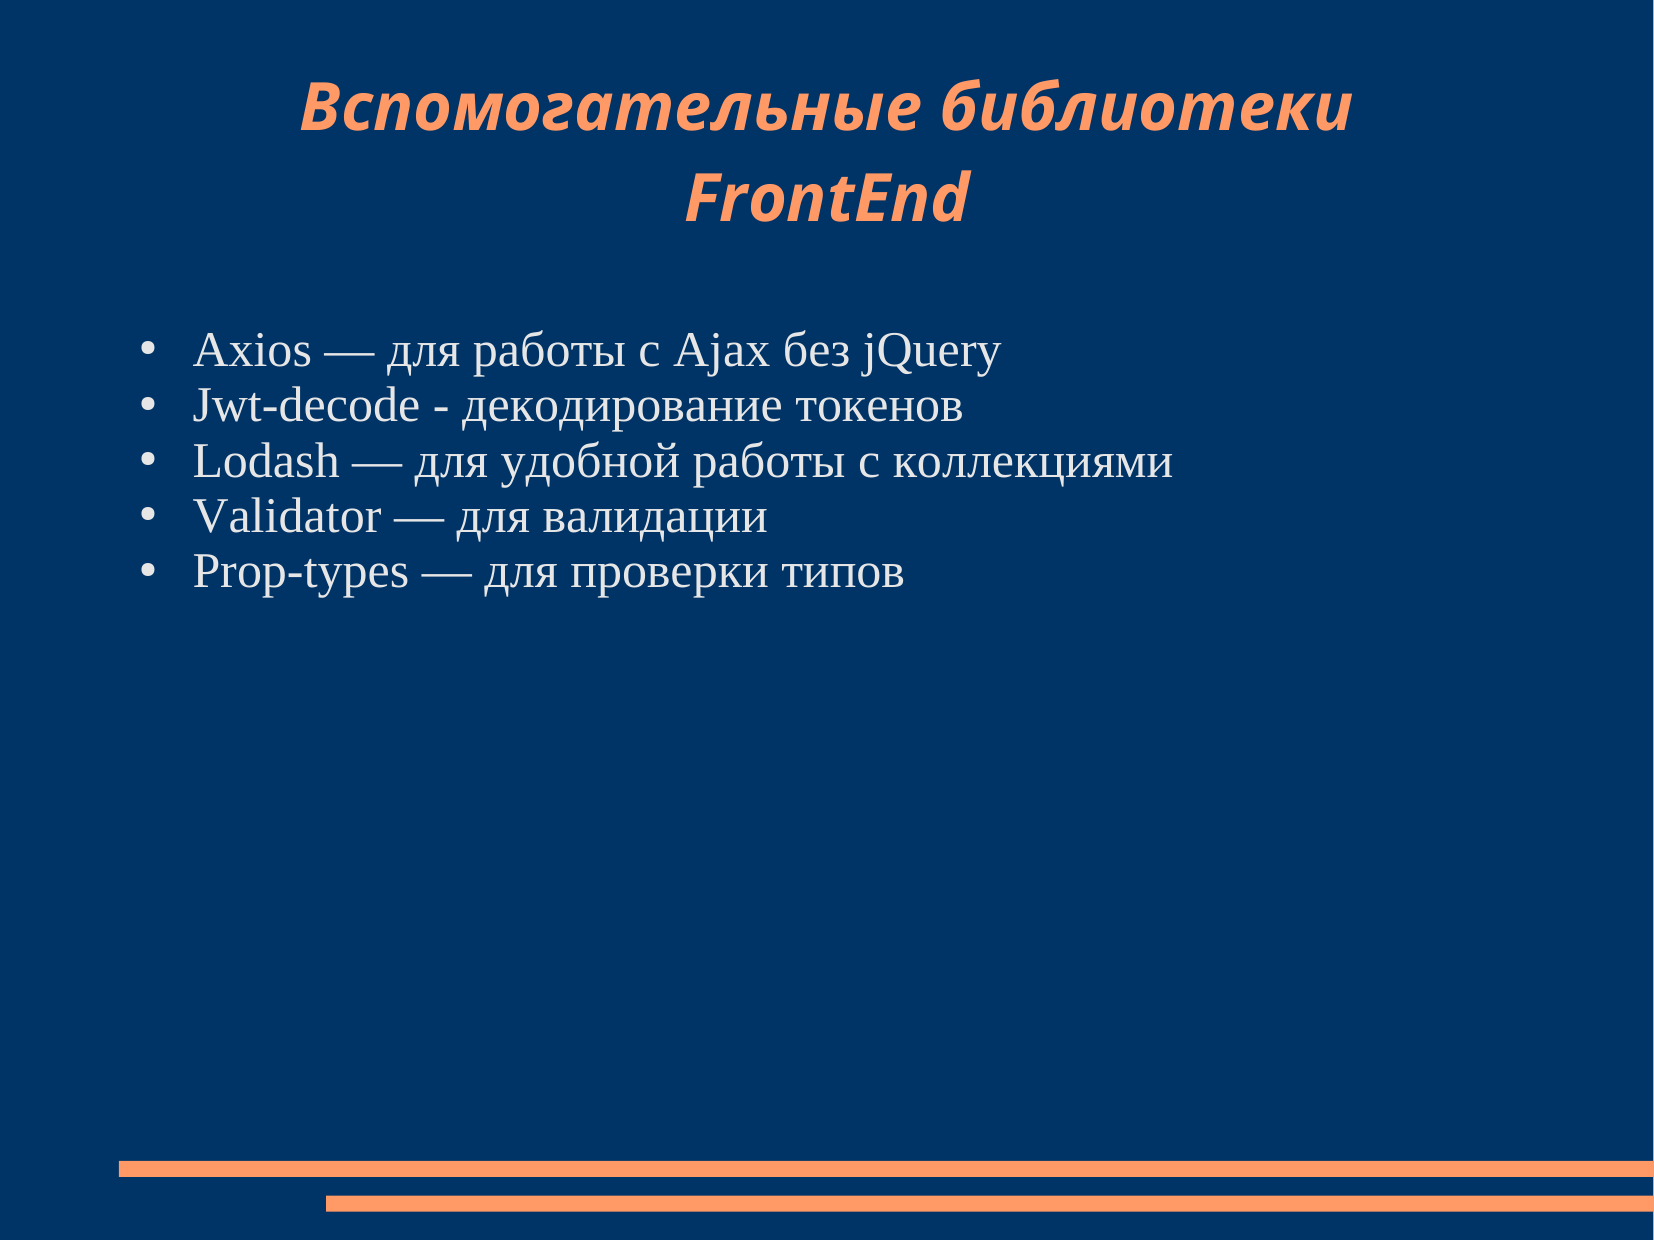

# Вспомогательные библиотеки FrontEnd
Axios — для работы с Ajax без jQuery
Jwt-decode - декодирование токенов
Lodash — для удобной работы с коллекциями
Validator — для валидации
Prop-types — для проверки типов